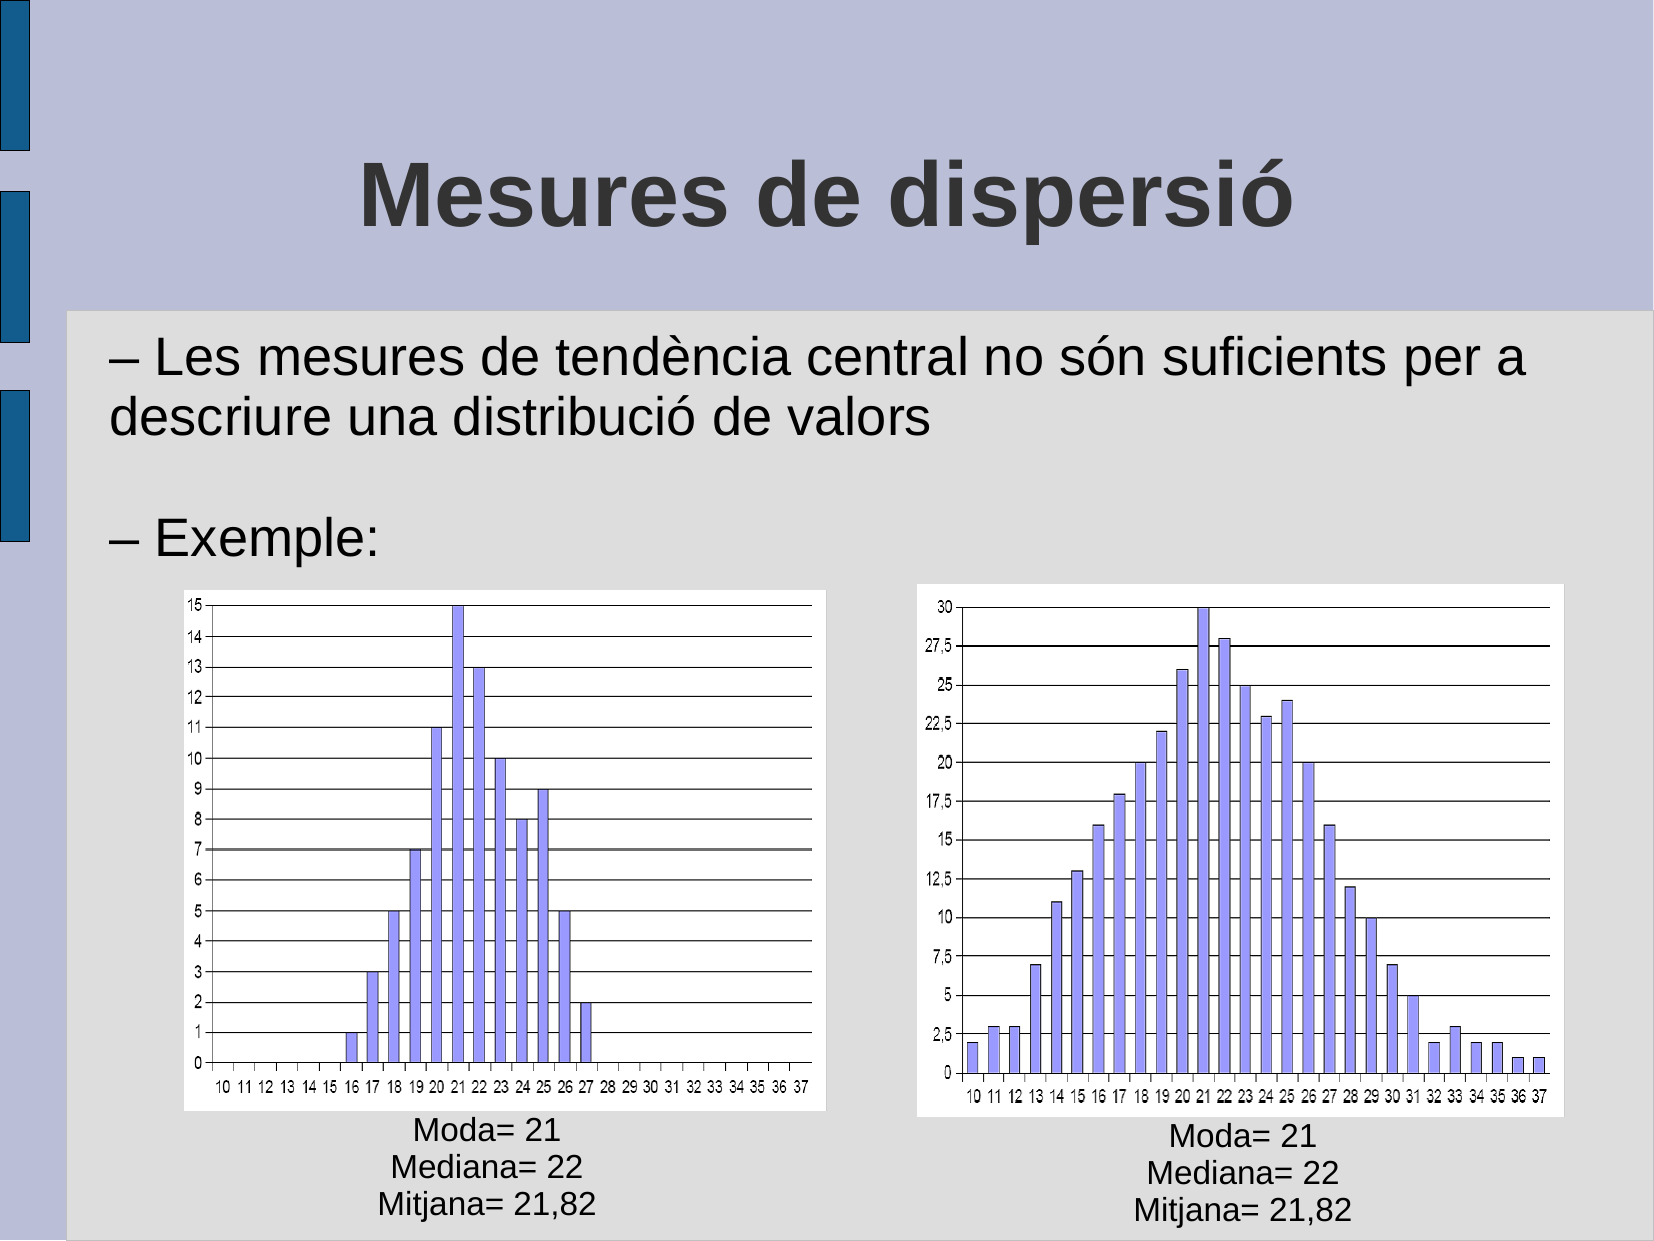

# Mesures de dispersió
– Les mesures de tendència central no són suficients per a descriure una distribució de valors
– Exemple:
Moda= 21
Mediana= 22
Mitjana= 21,82
Moda= 21
Mediana= 22
Mitjana= 21,82